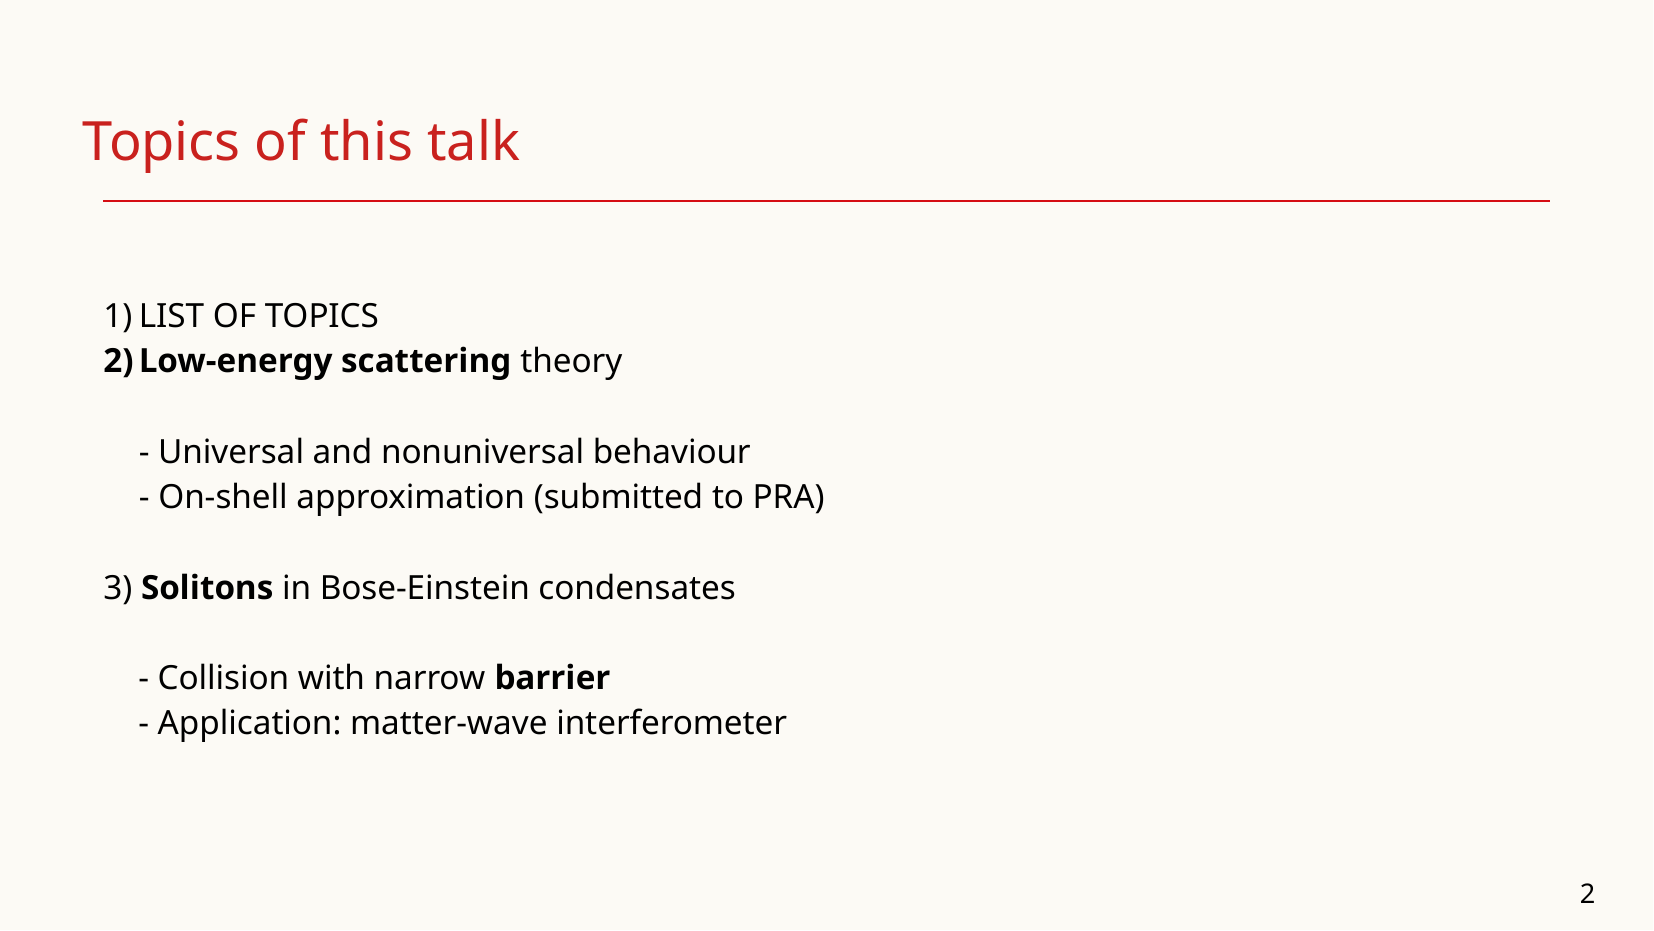

# Topics of this talk
LIST OF TOPICS
Low-energy scattering theory
- Universal and nonuniversal behaviour
- On-shell approximation (submitted to PRA)
3) Solitons in Bose-Einstein condensates
 - Collision with narrow barrier
 - Application: matter-wave interferometer